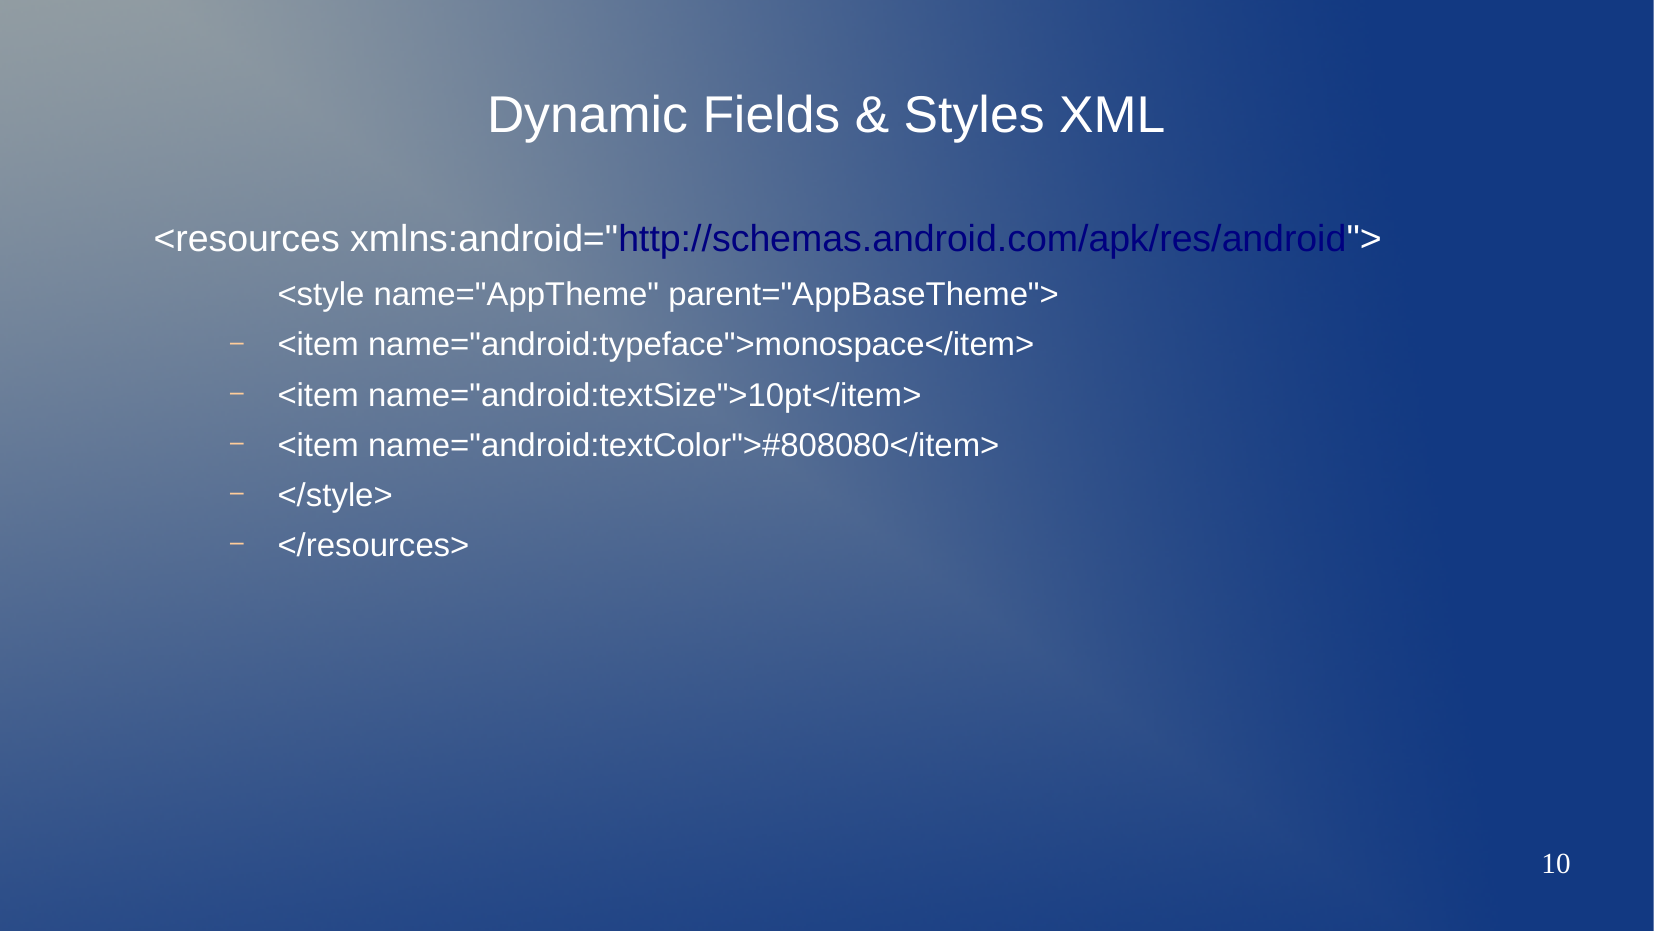

# Dynamic Fields & Styles XML
<resources xmlns:android="http://schemas.android.com/apk/res/android">
<style name="AppTheme" parent="AppBaseTheme">
<item name="android:typeface">monospace</item>
<item name="android:textSize">10pt</item>
<item name="android:textColor">#808080</item>
</style>
</resources>
10